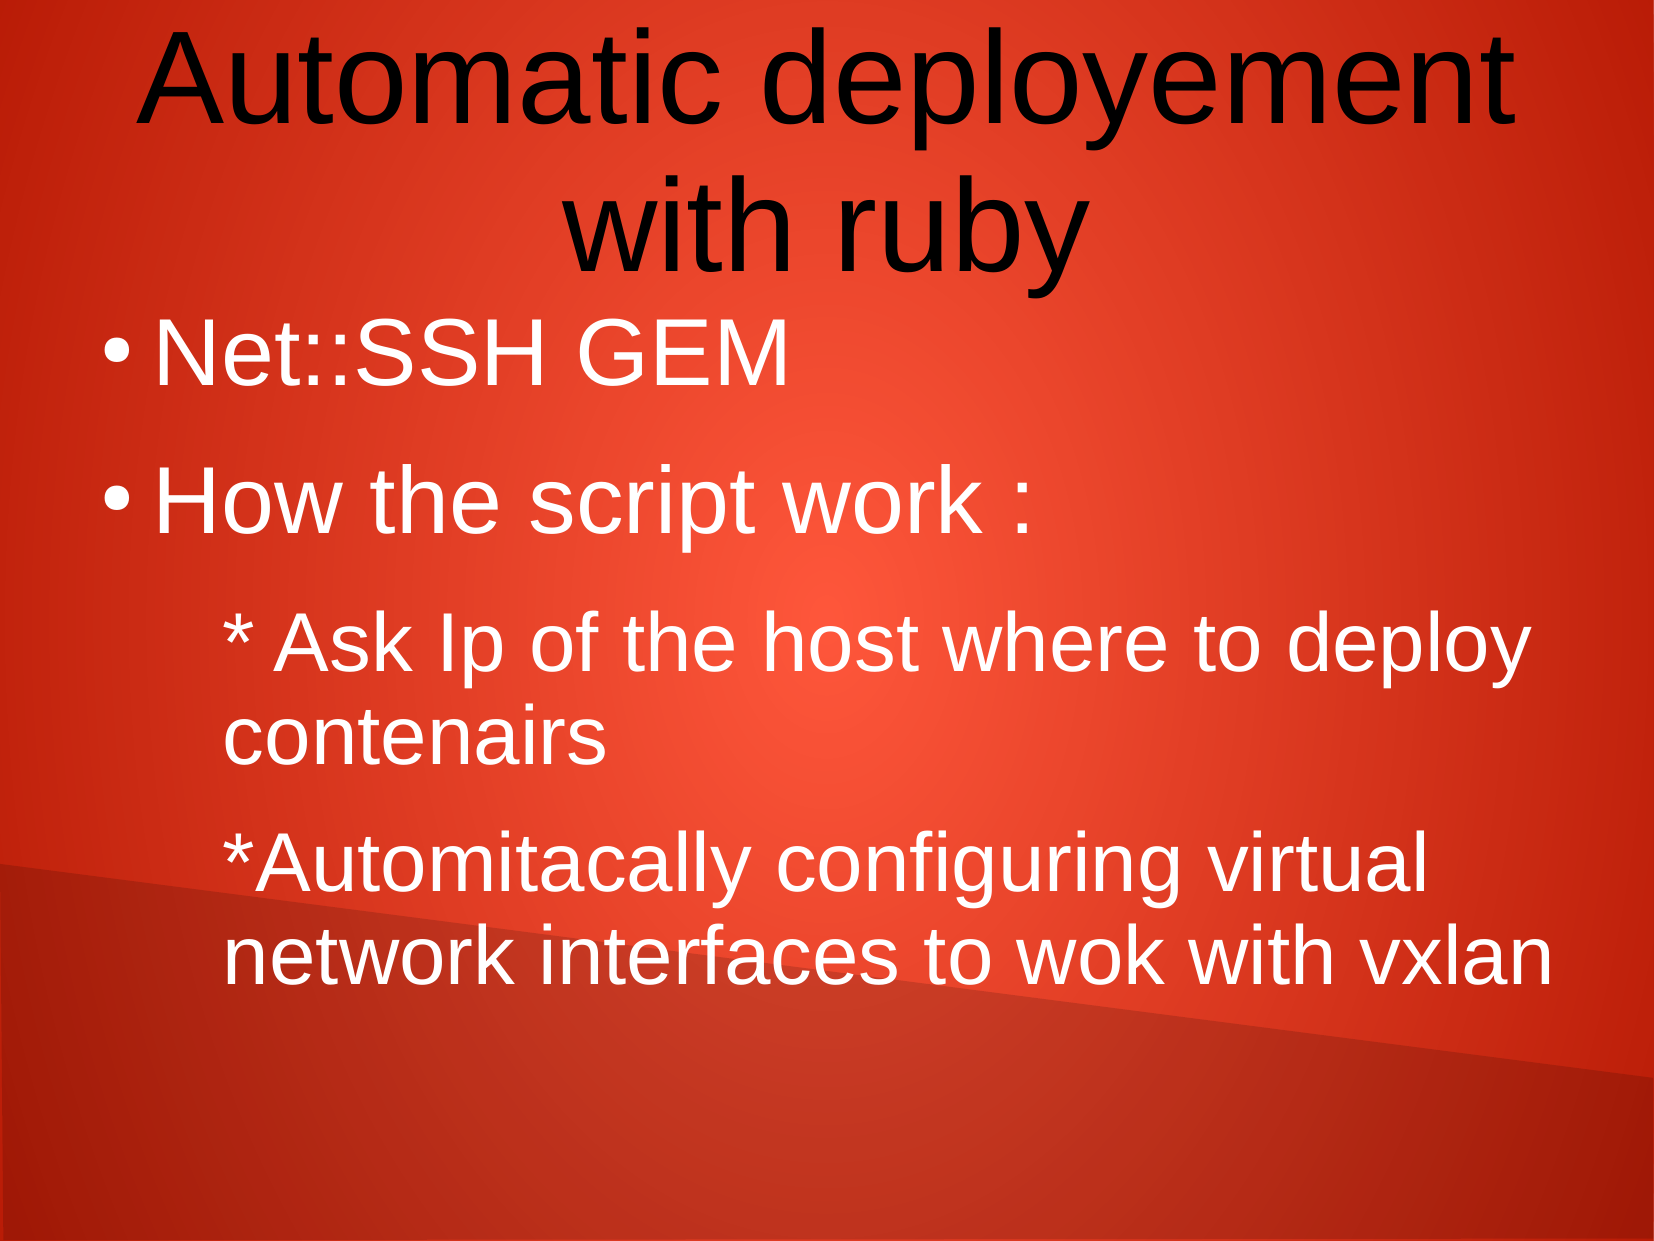

# Automatic deployement with ruby
Net::SSH GEM
How the script work :
* Ask Ip of the host where to deploy contenairs
*Automitacally configuring virtual network interfaces to wok with vxlan